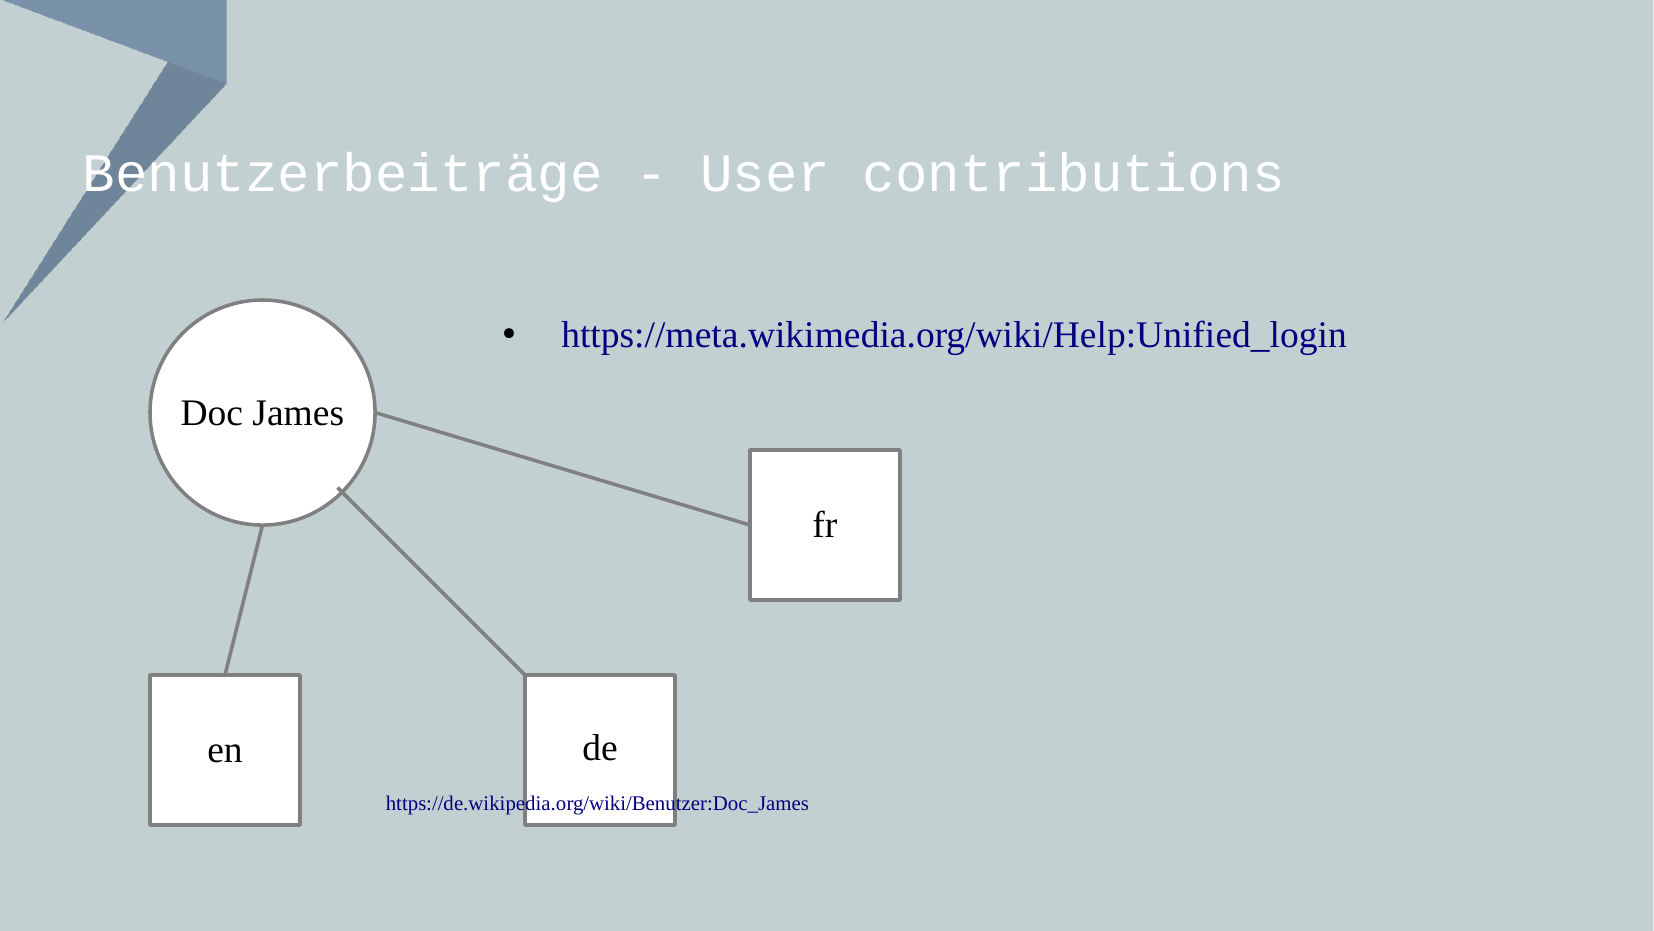

# Benutzerbeiträge - User contributions
Doc James
https://meta.wikimedia.org/wiki/Help:Unified_login
fr
en
de
https://de.wikipedia.org/wiki/Benutzer:Doc_James